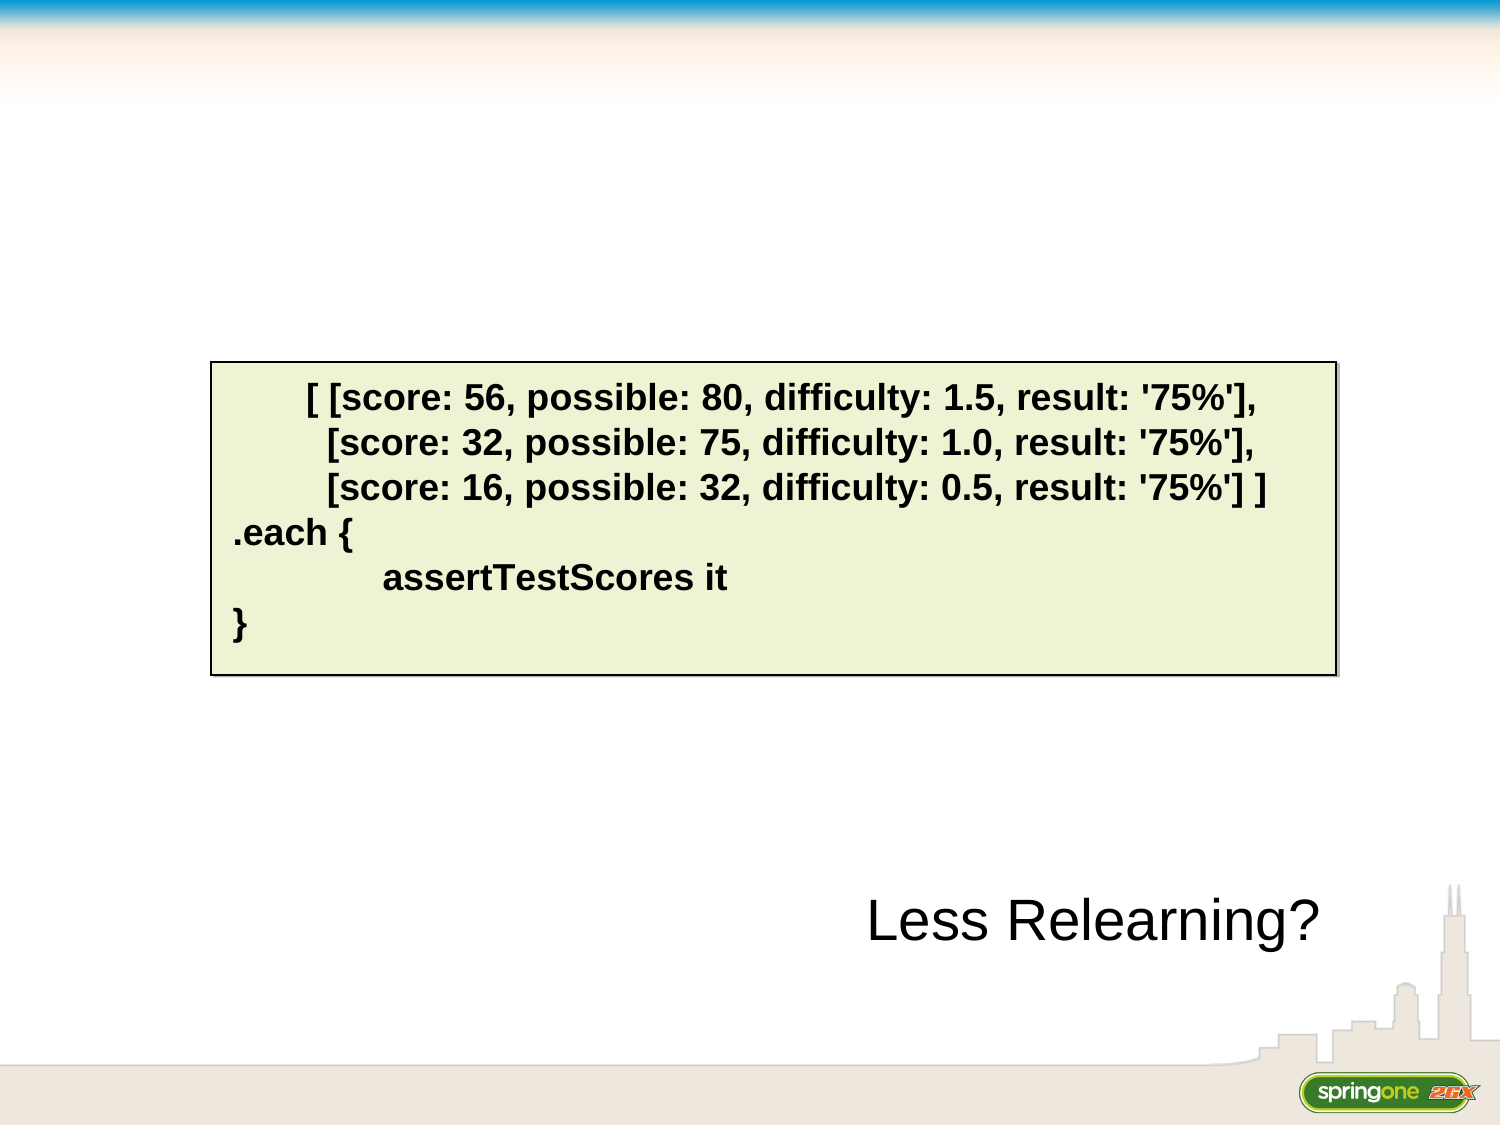

[ [score: 56, possible: 80, difficulty: 1.5, result: '75%'],
 [score: 32, possible: 75, difficulty: 1.0, result: '75%'],
 [score: 16, possible: 32, difficulty: 0.5, result: '75%'] ]
.each {
	assertTestScores it
}
Less Relearning?